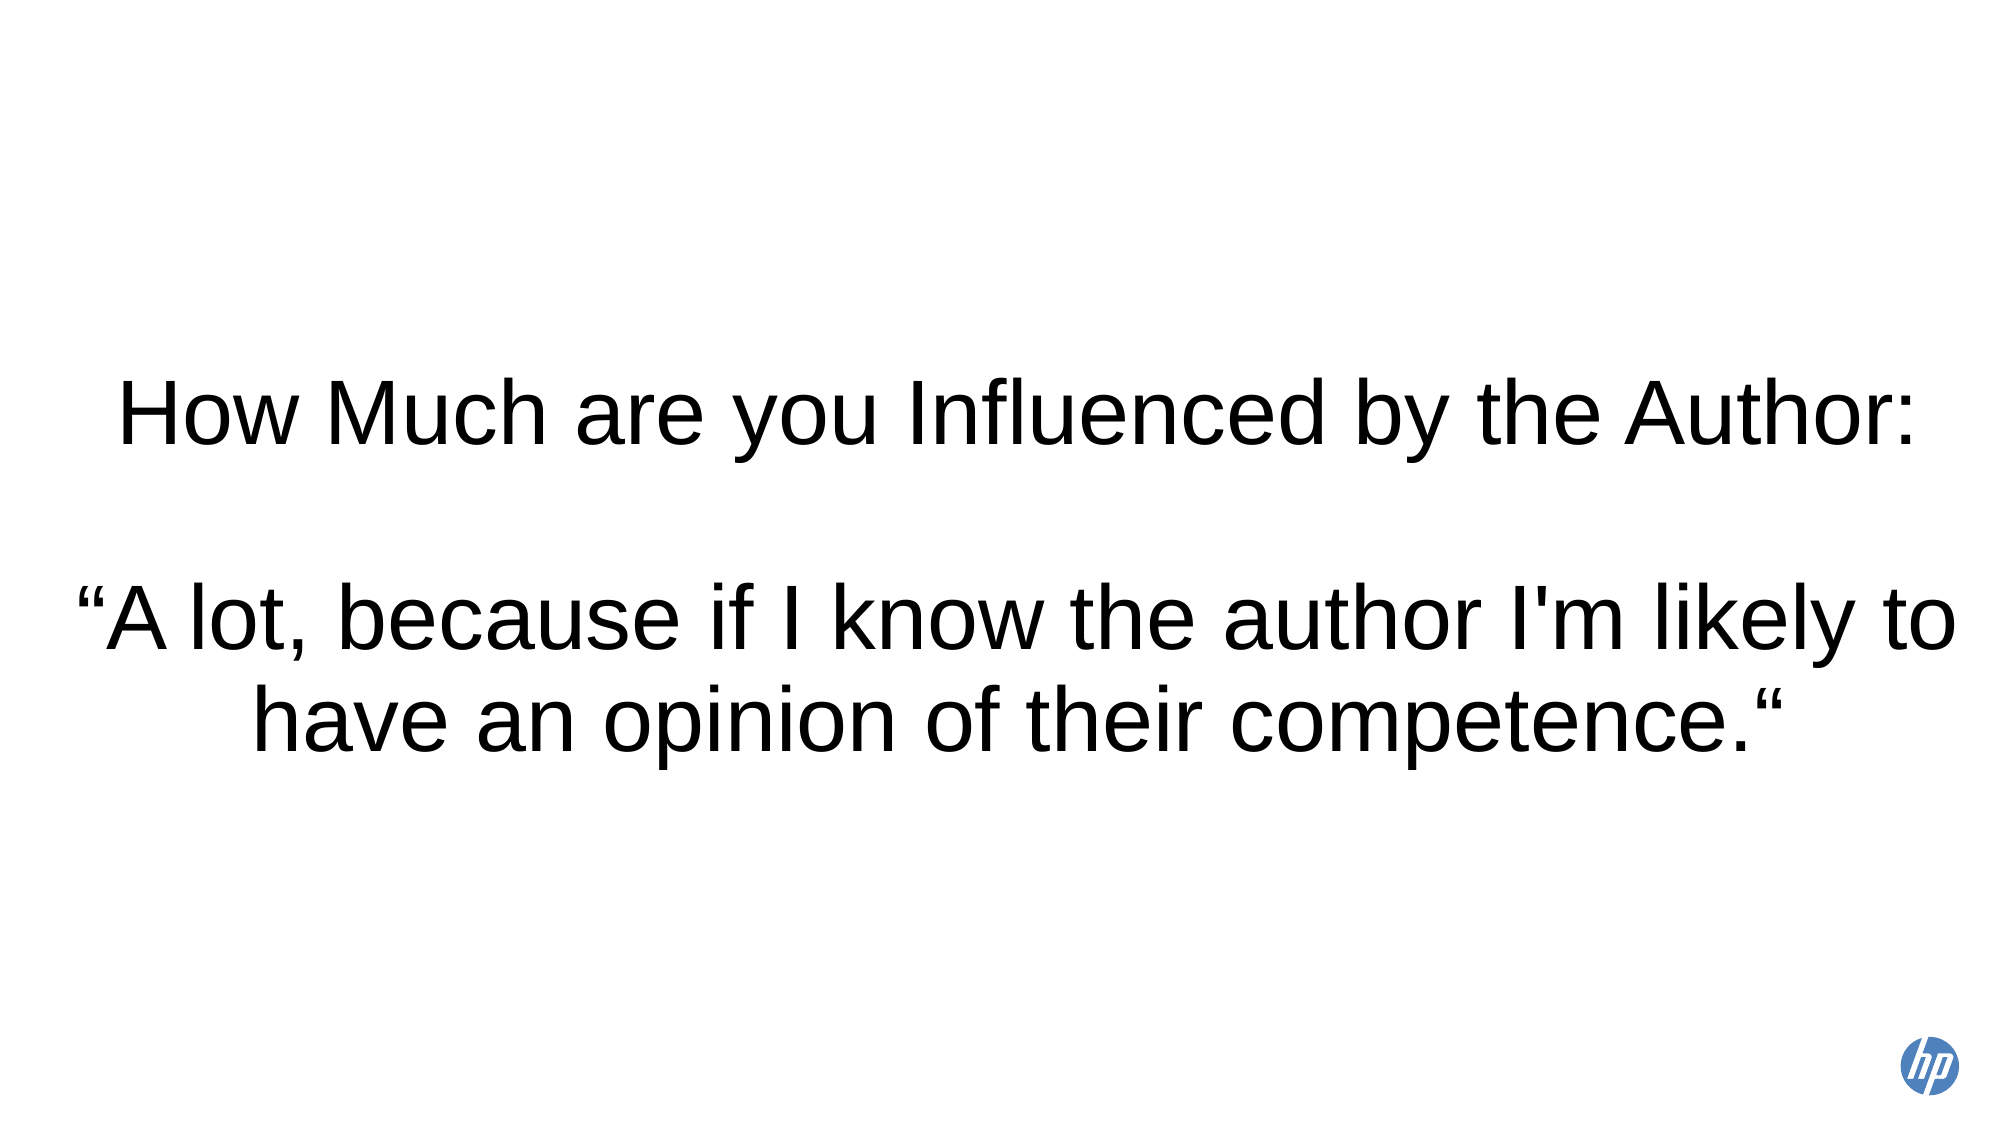

How Much are you Influenced by the Author:
“A lot, because if I know the author I'm likely to have an opinion of their competence.“